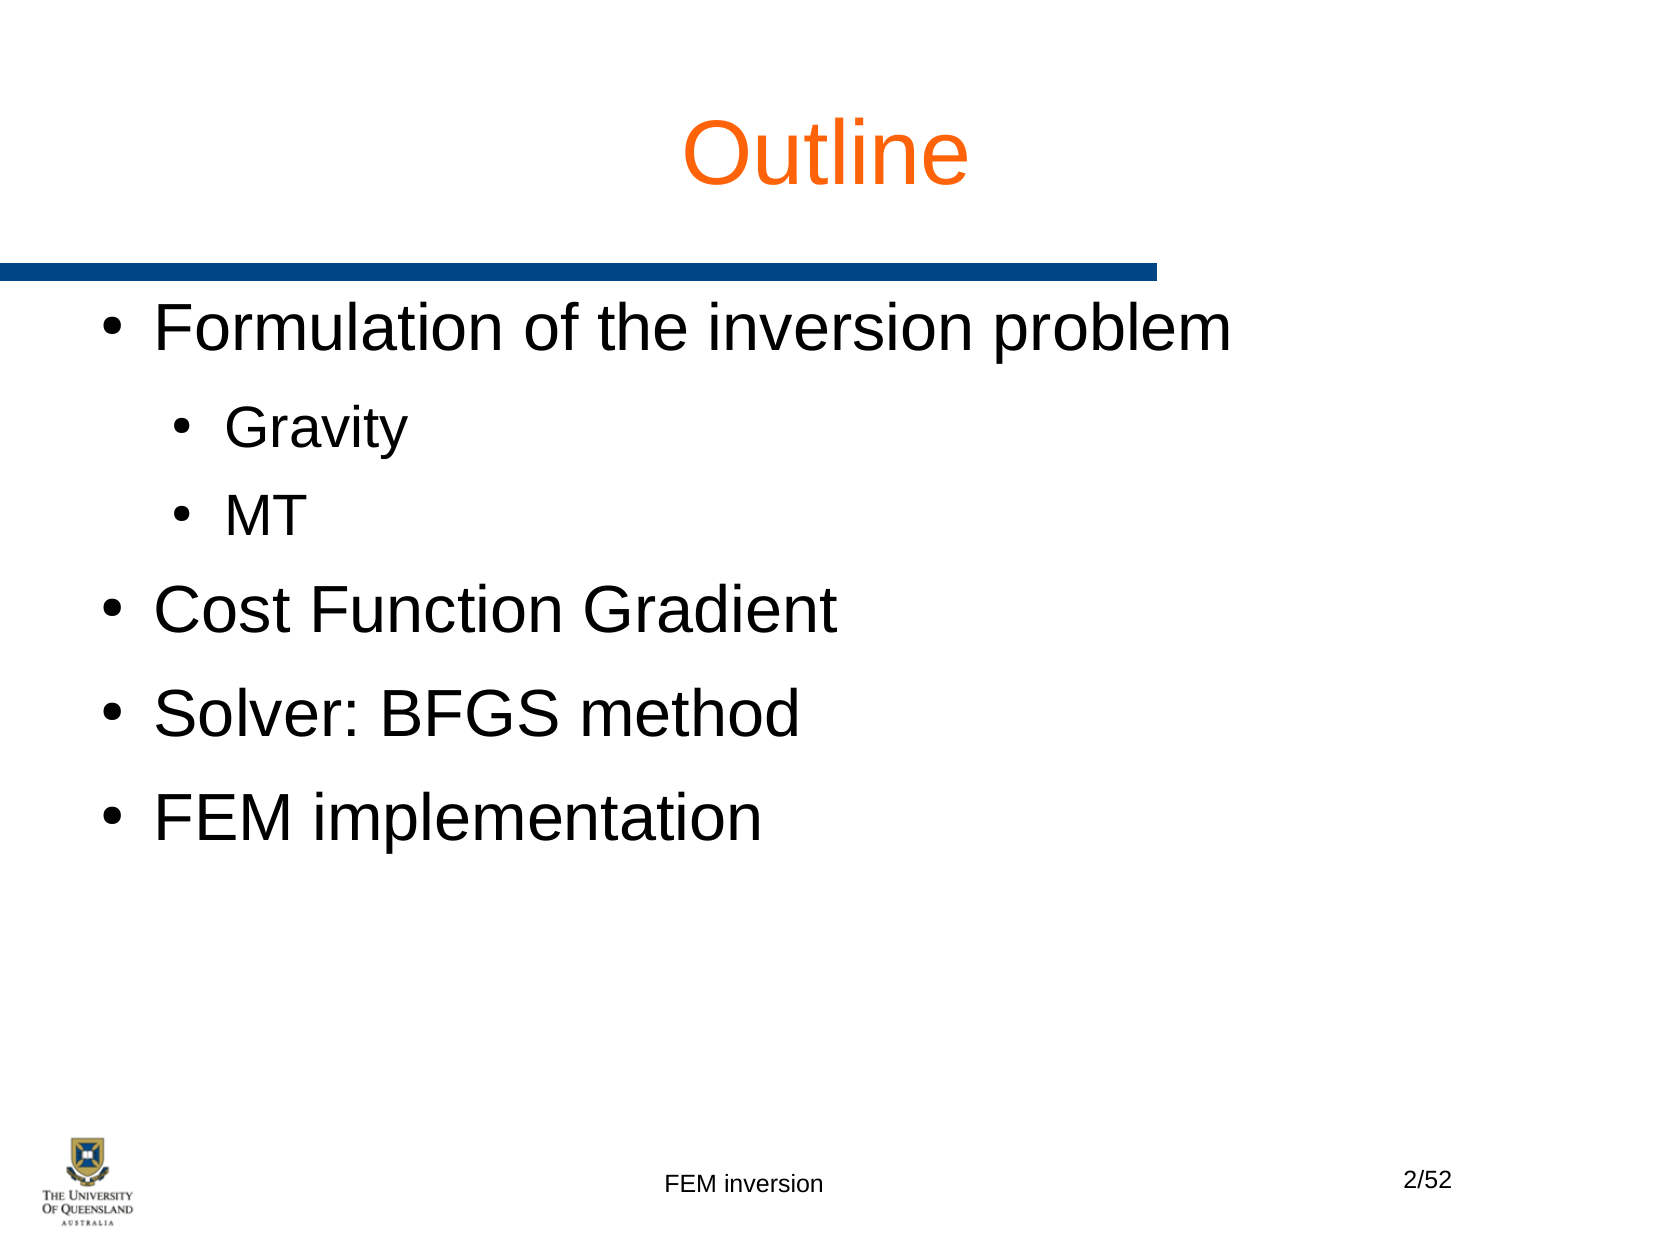

# Outline
Formulation of the inversion problem
Gravity
MT
Cost Function Gradient
Solver: BFGS method
FEM implementation